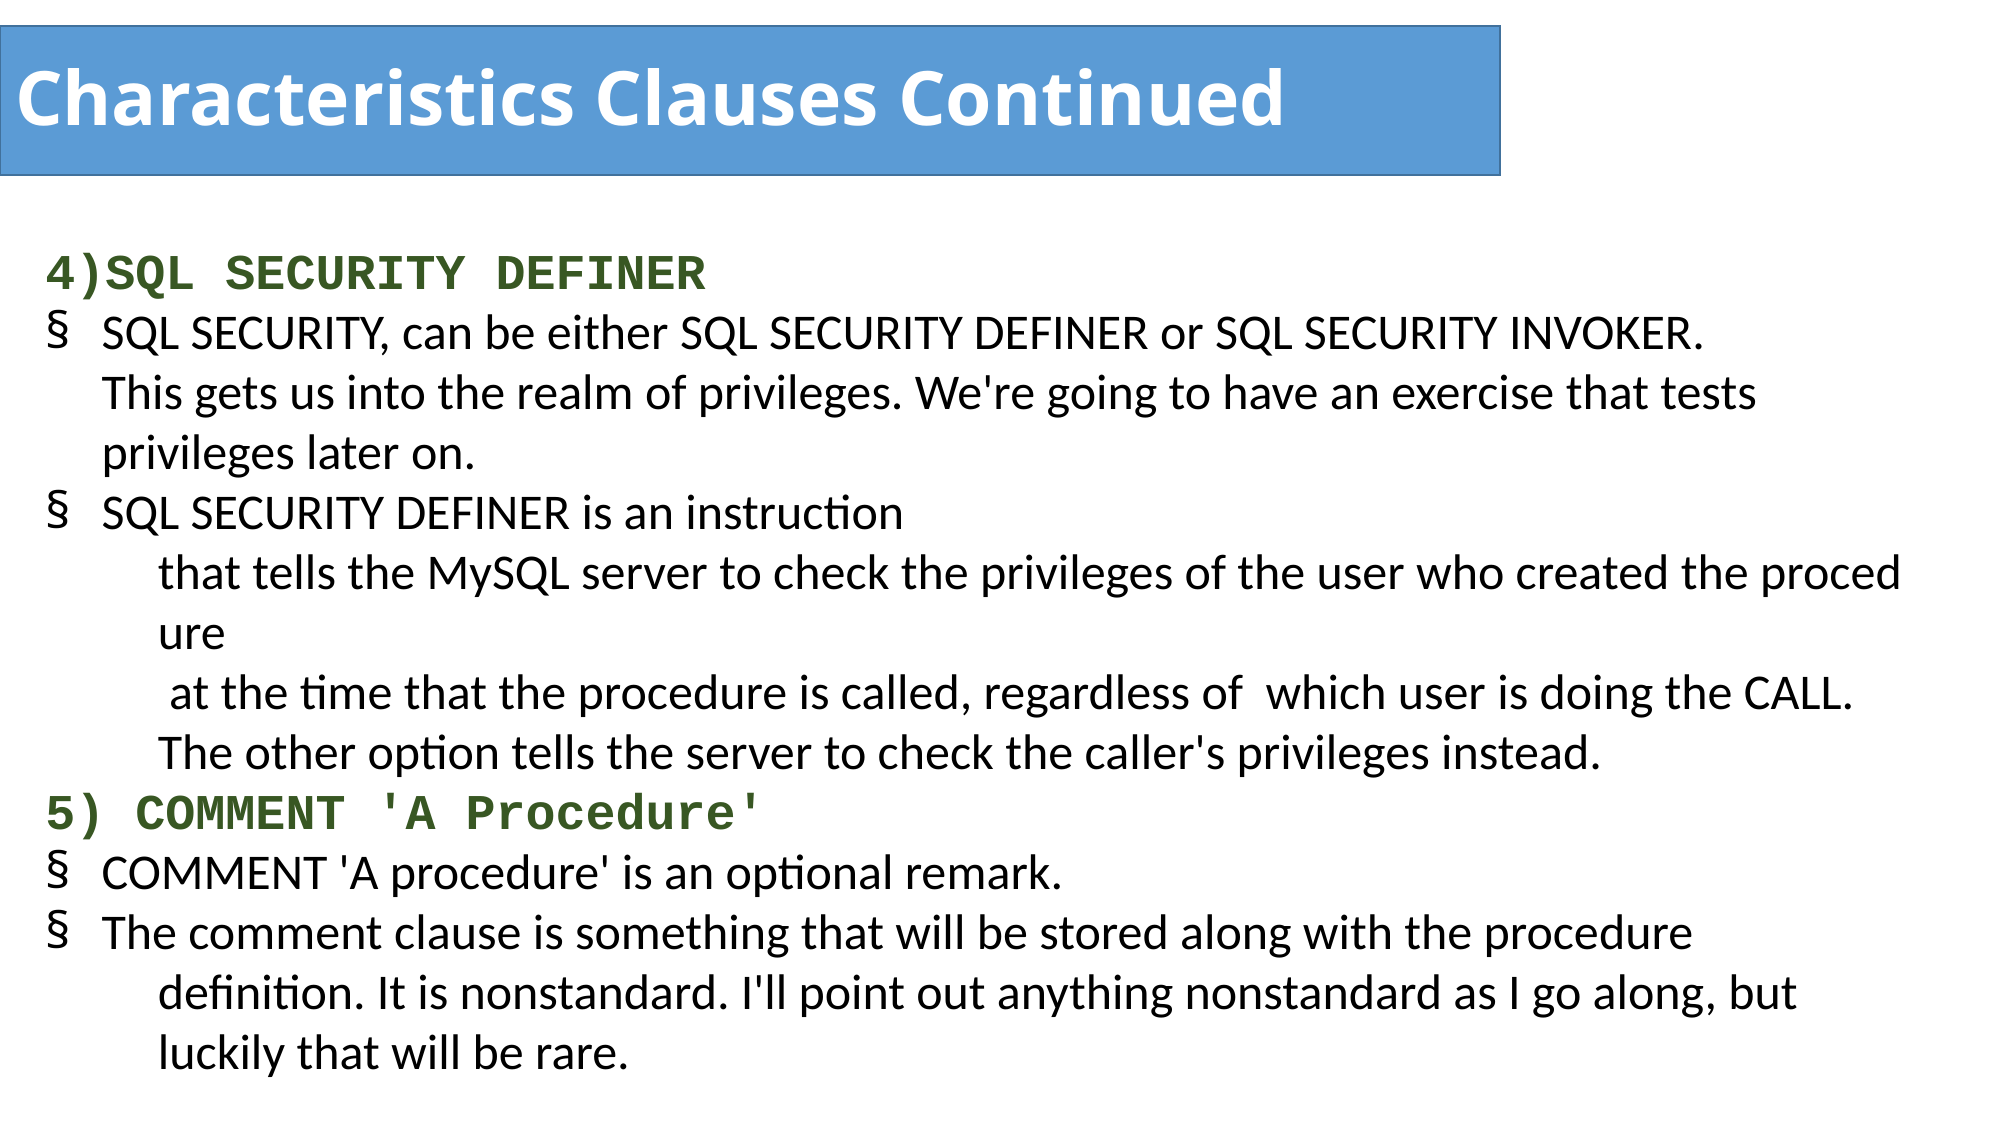

# Characteristics Clauses Continued
4)SQL SECURITY DEFINER
SQL SECURITY, can be either SQL SECURITY DEFINER or SQL SECURITY INVOKER.
 This gets us into the realm of privileges. We're going to have an exercise that tests
 privileges later on.
SQL SECURITY DEFINER is an instruction that tells the MySQL server to check the privileges of the user who created the procedure ­­ at the time that the procedure is called, regardless of  which user is doing the CALL. The other option tells the server to check the caller's privileges instead.
5) COMMENT 'A Procedure'
COMMENT 'A procedure' is an optional remark.
The comment clause is something that will be stored along with the procedure definition. It is non­standard. I'll point out anything non­standard as I go along, but luckily that will be rare.